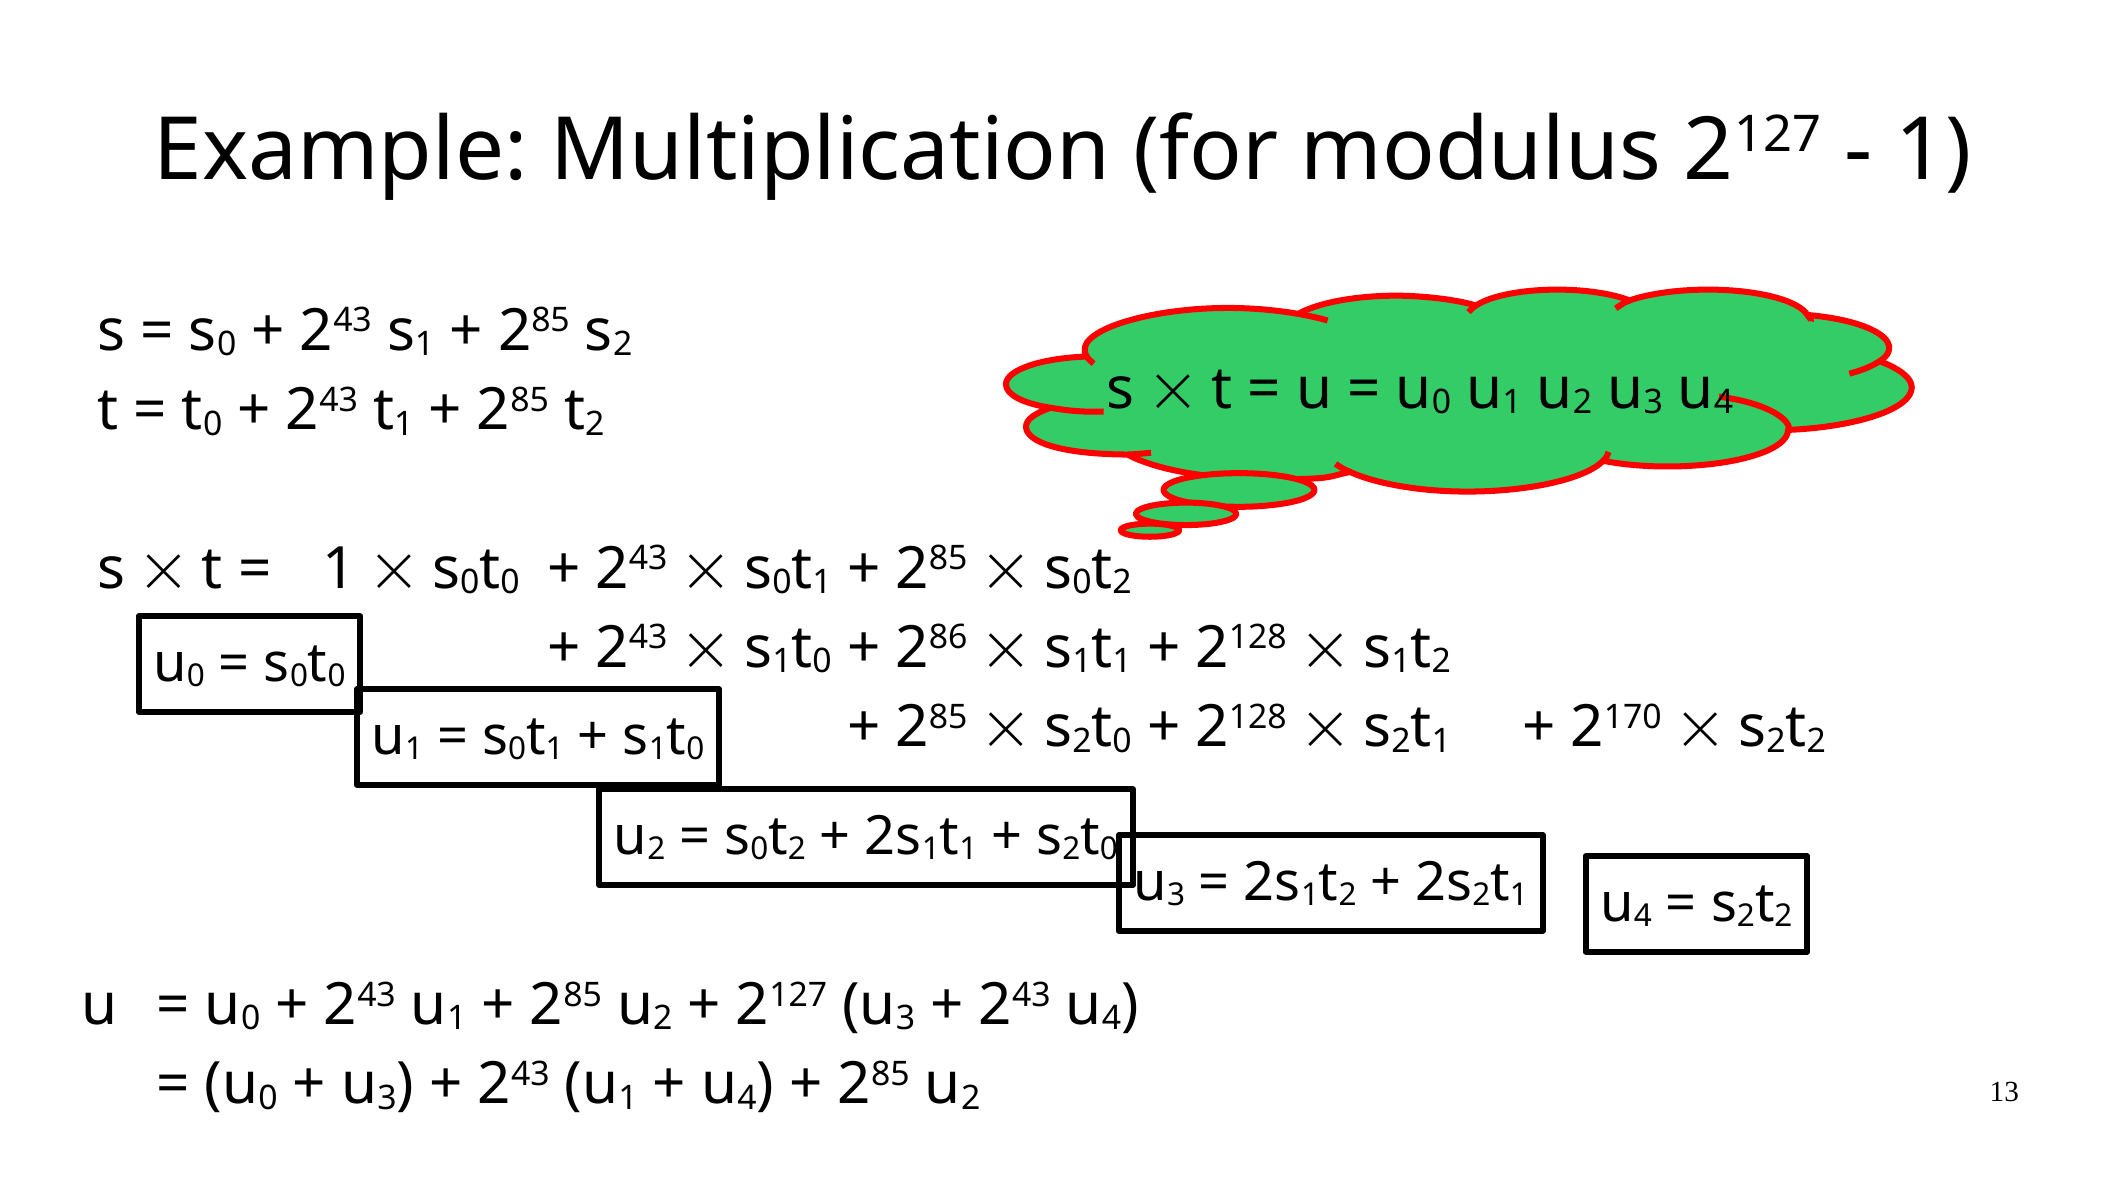

# Example: Multiplication (for modulus 2127 - 1)
s = s0 + 243 s1 + 285 s2
t = t0 + 243 t1 + 285 t2
s  t =	1  s0t0	+ 243  s0t1	+ 285  s0t2
						+ 243  s1t0	+ 286  s1t1	+ 2128  s1t2
										+ 285  s2t0	+ 2128  s2t1	+ 2170  s2t2
s  t = u = u0 u1 u2 u3 u4
u0 = s0t0
u1 = s0t1 + s1t0
u2 = s0t2 + 2s1t1 + s2t0
u3 = 2s1t2 + 2s2t1
u4 = s2t2
u	= u0 + 243 u1 + 285 u2 + 2127 (u3 + 243 u4)
	= (u0 + u3) + 243 (u1 + u4) + 285 u2
13